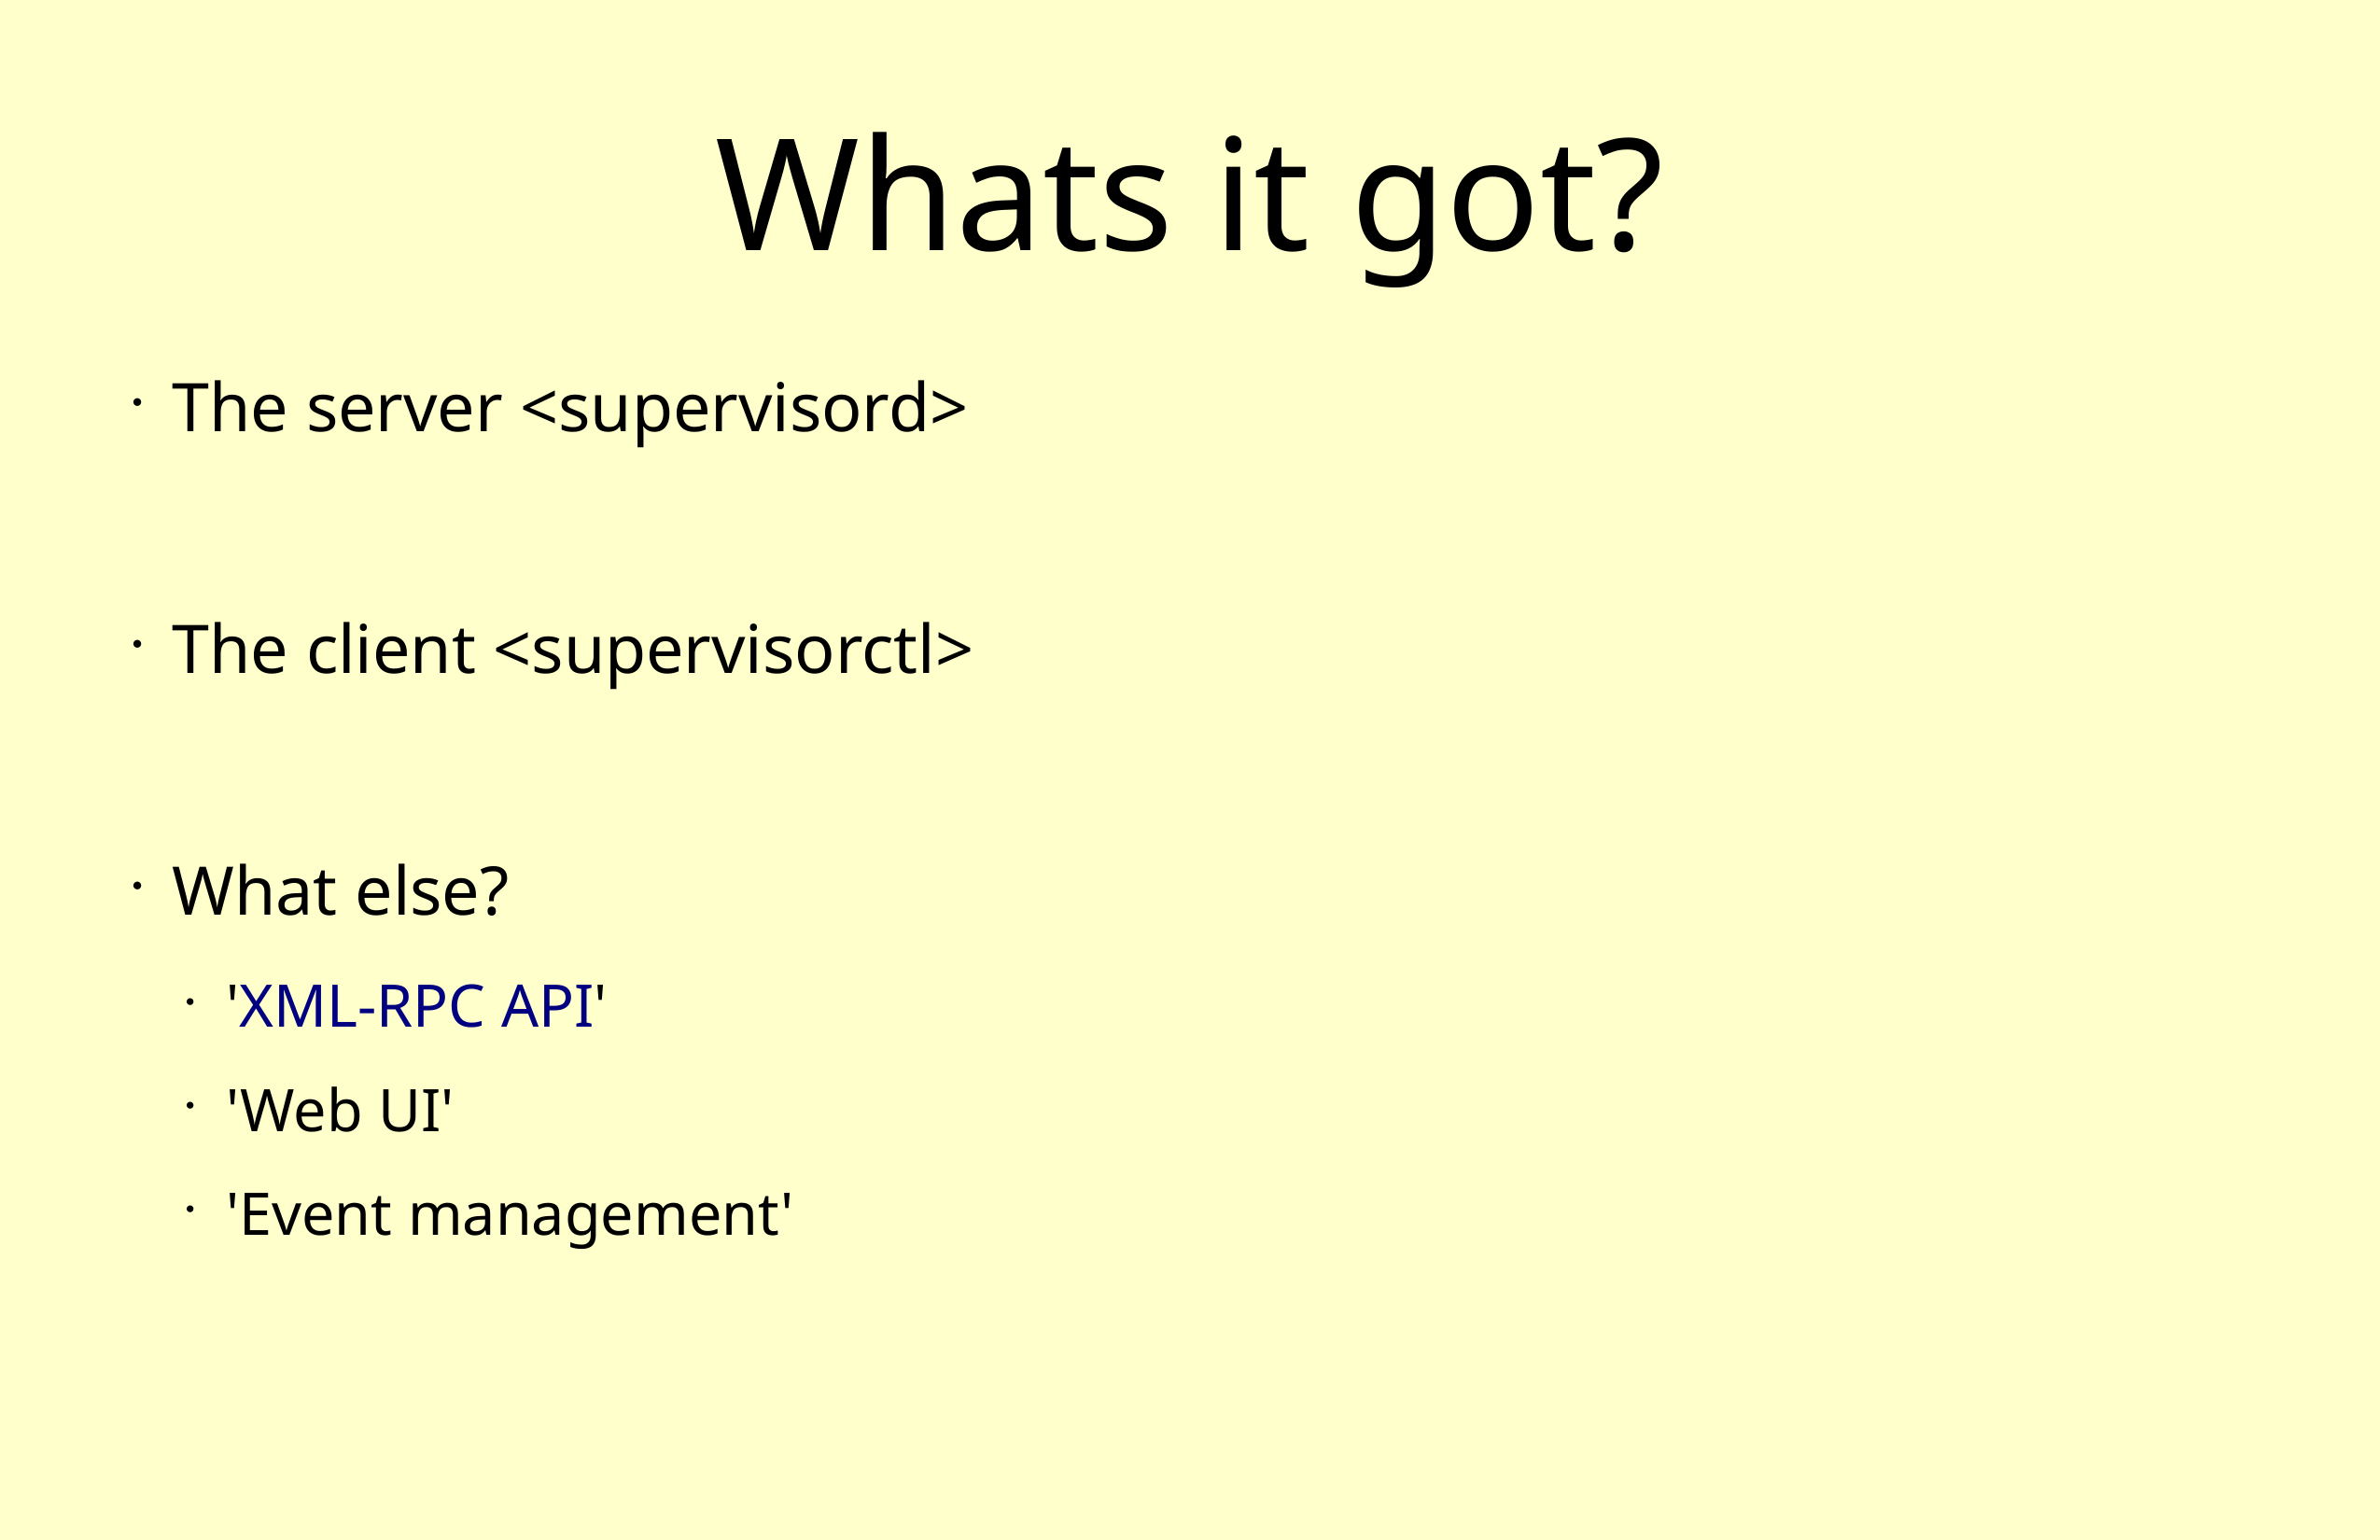

# Whats it got?
The server <supervisord>
The client <supervisorctl>
What else?
'XML-RPC API'
'Web UI'
'Event management'